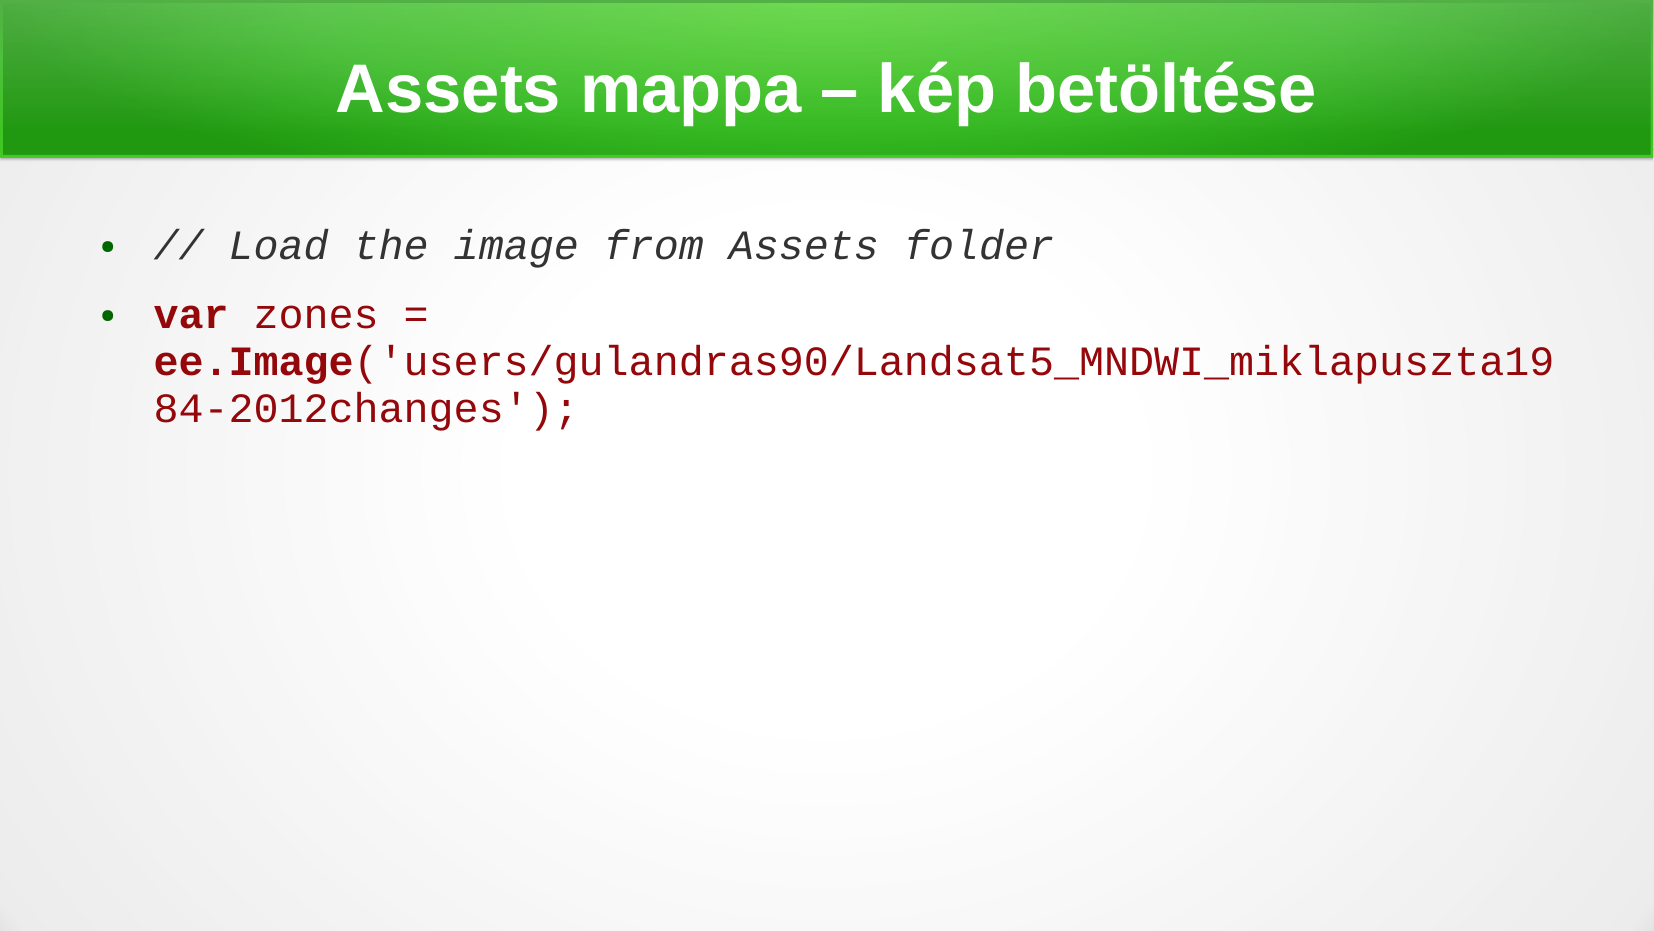

# Assets mappa – kép betöltése
// Load the image from Assets folder
var zones = ee.Image('users/gulandras90/Landsat5_MNDWI_miklapuszta1984-2012changes');